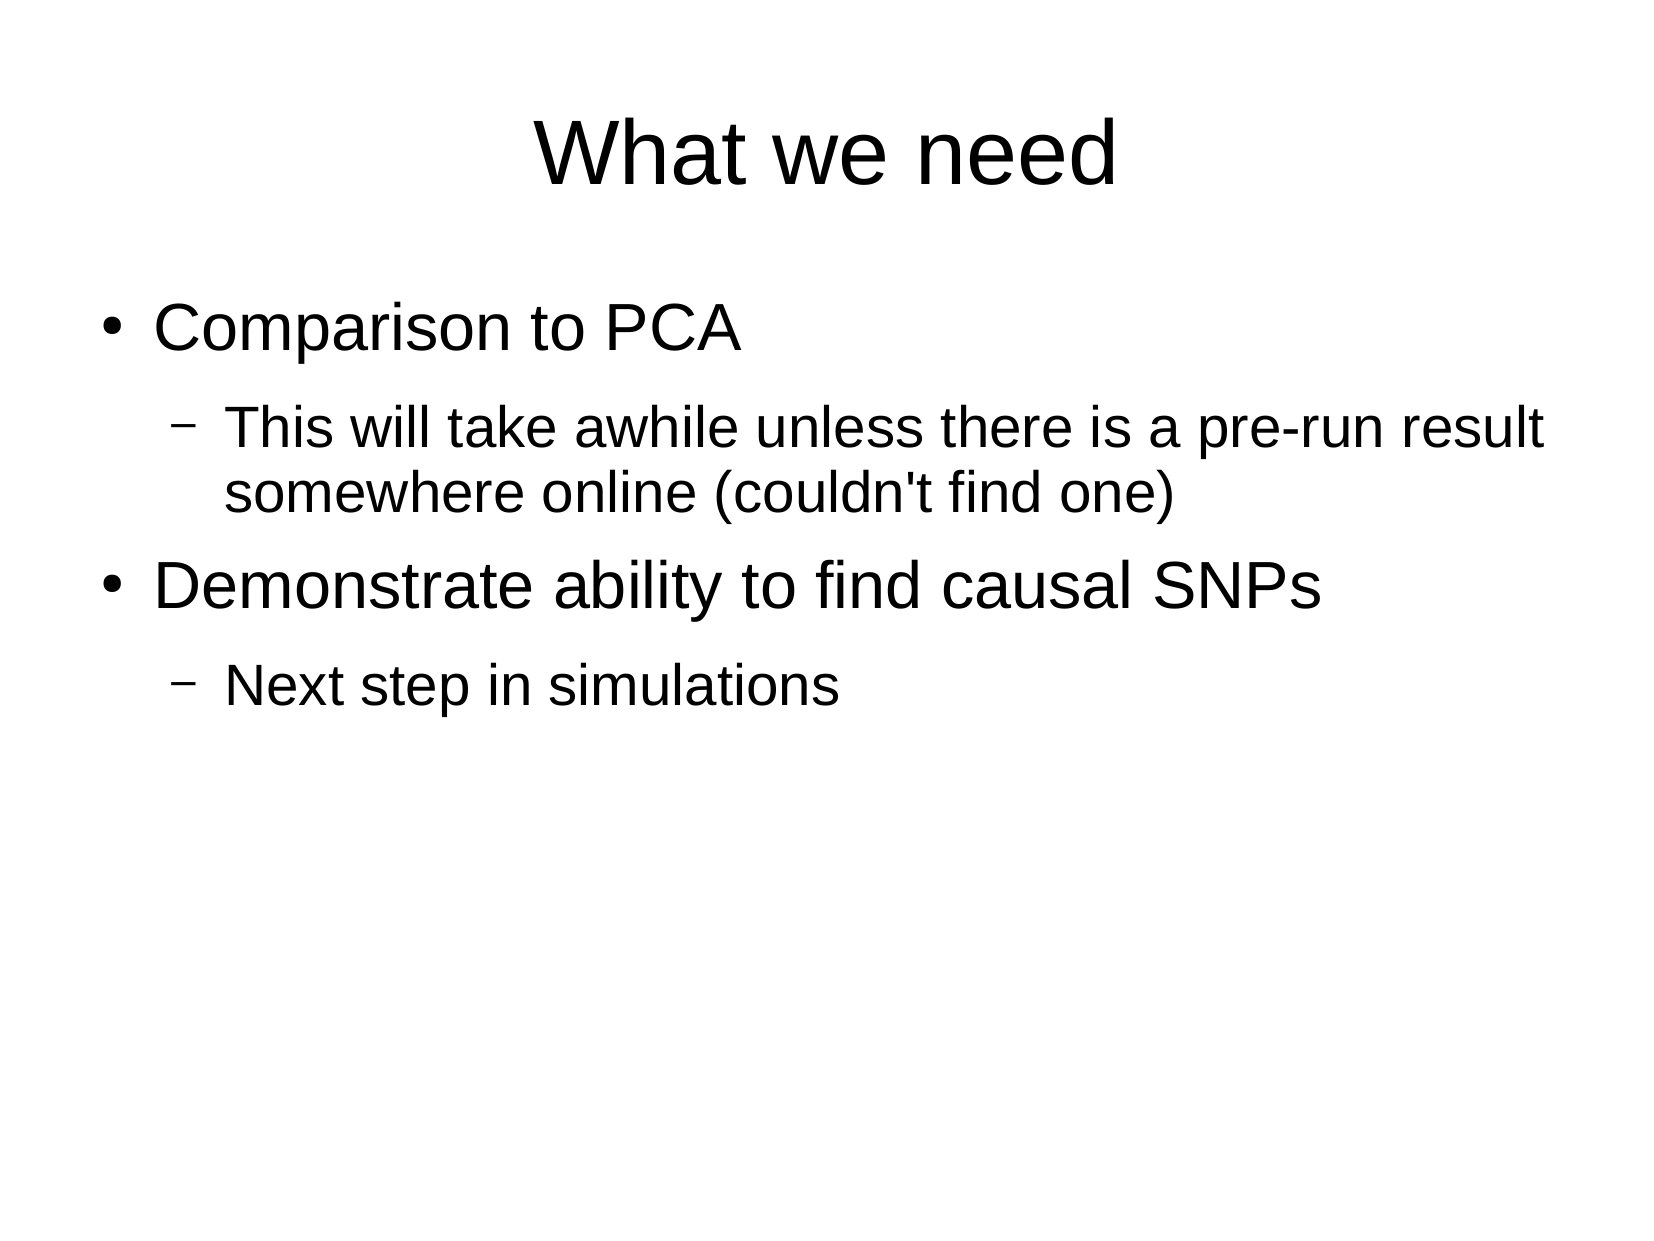

# What we need
Comparison to PCA
This will take awhile unless there is a pre-run result somewhere online (couldn't find one)
Demonstrate ability to find causal SNPs
Next step in simulations